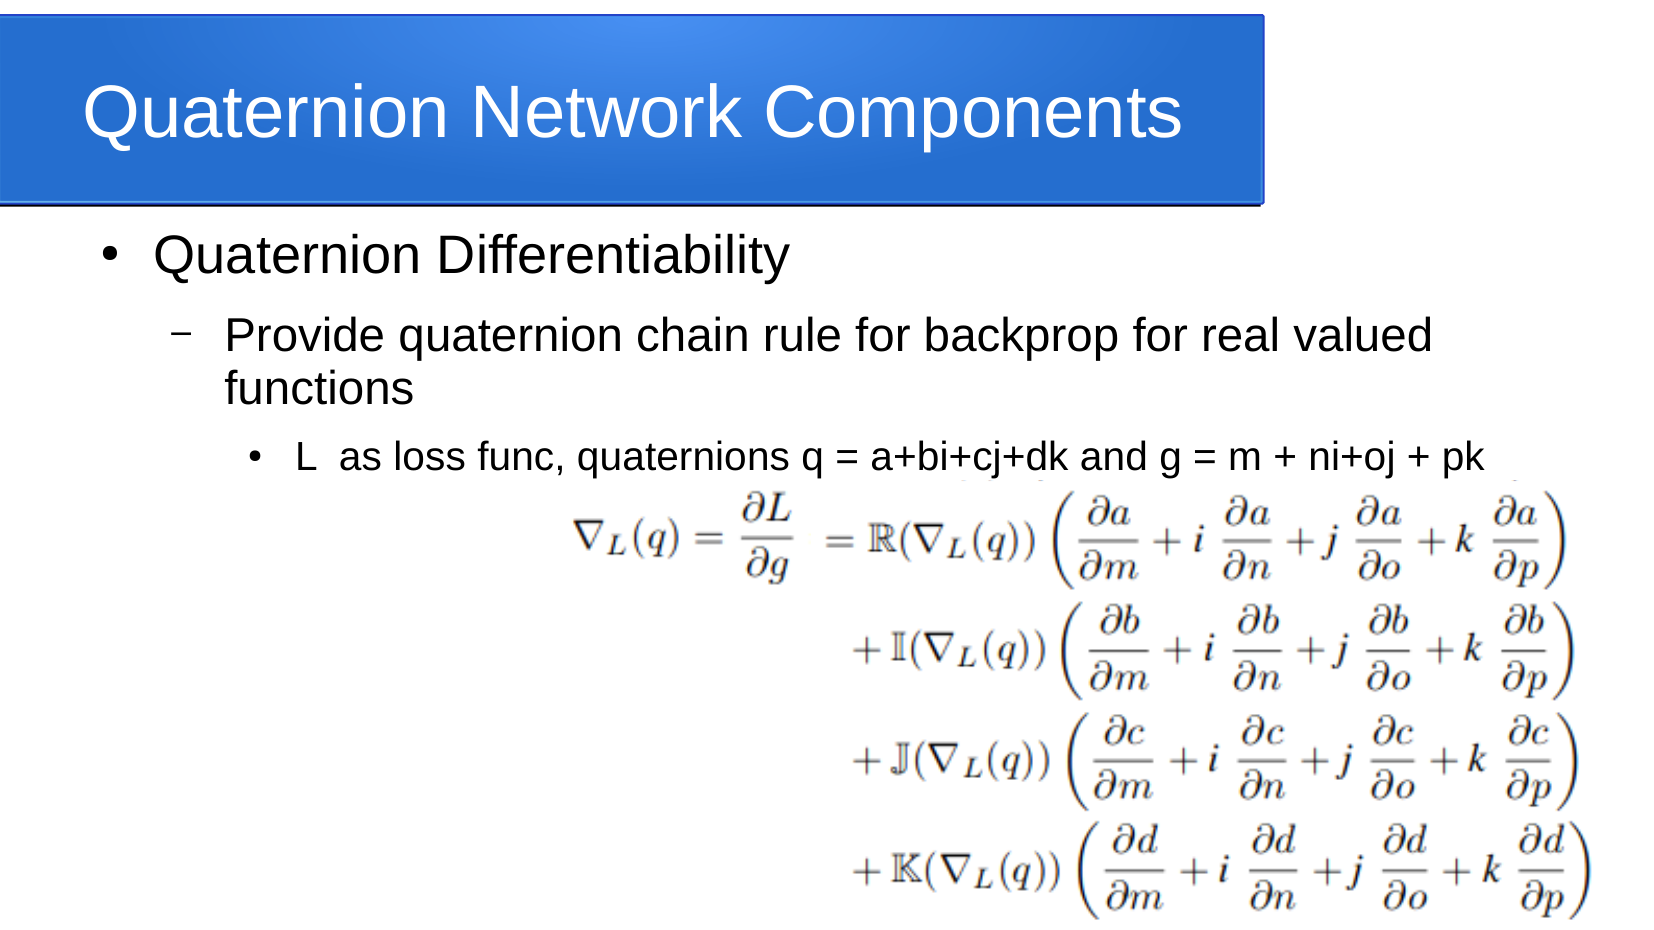

# Quaternion Network Components
Quaternion Differentiability
Provide quaternion chain rule for backprop for real valued functions
L as loss func, quaternions q = a+bi+cj+dk and g = m + ni+oj + pk